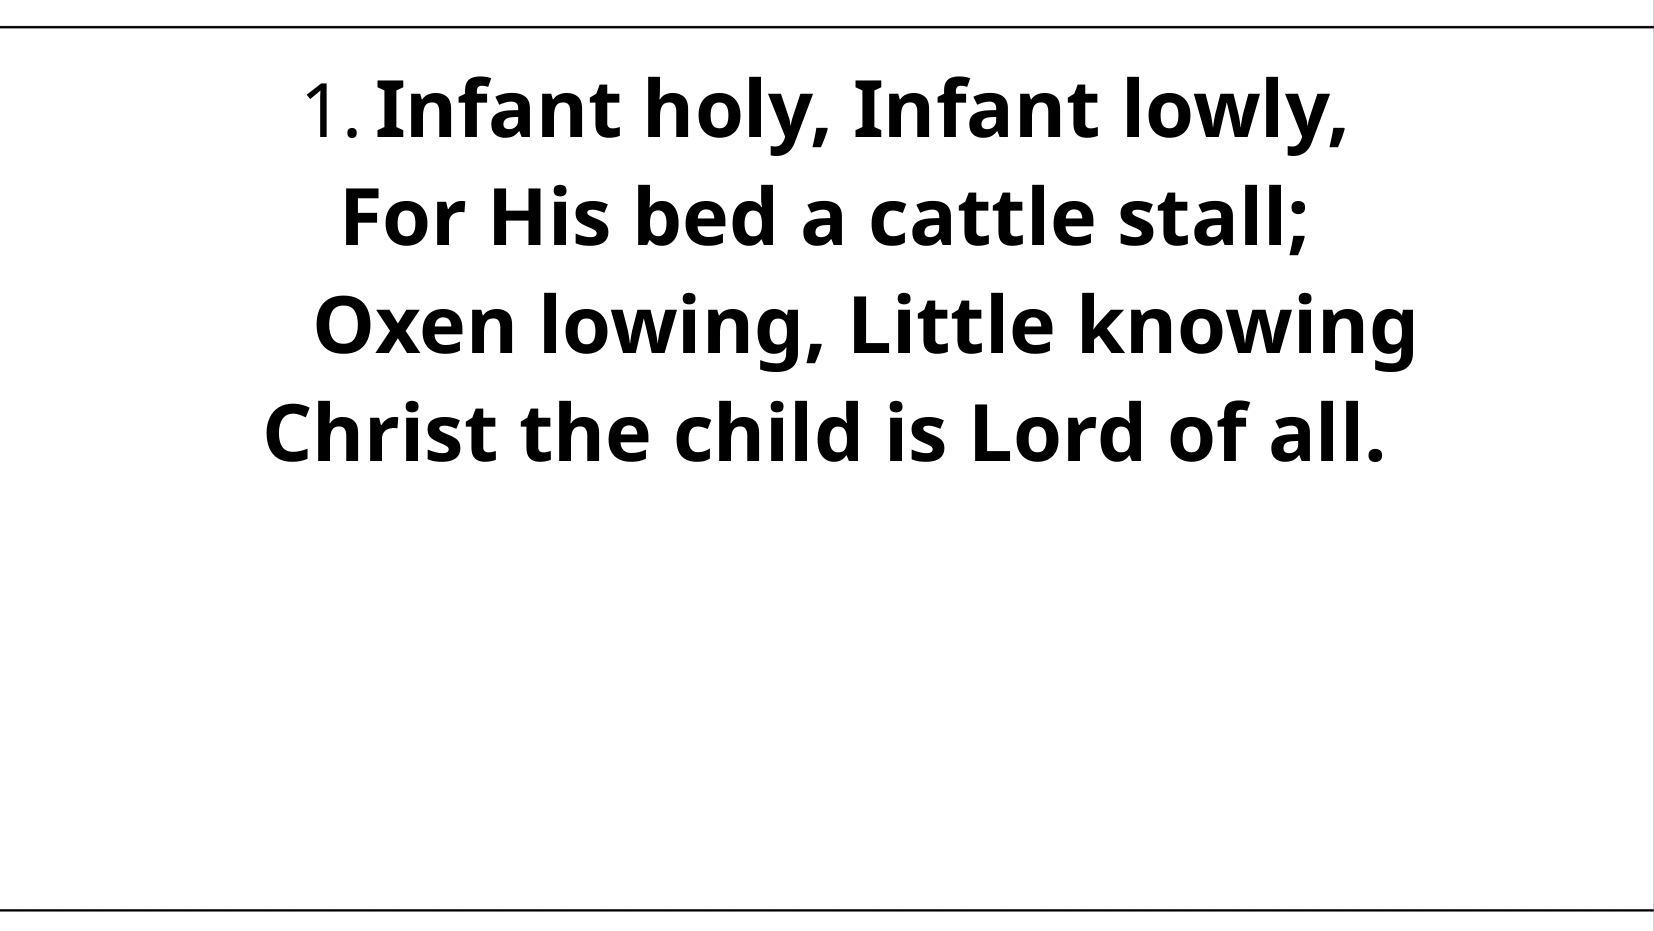

1.	Infant holy, Infant lowly,
For His bed a cattle stall;
 Oxen lowing, Little knowing
Christ the child is Lord of all.